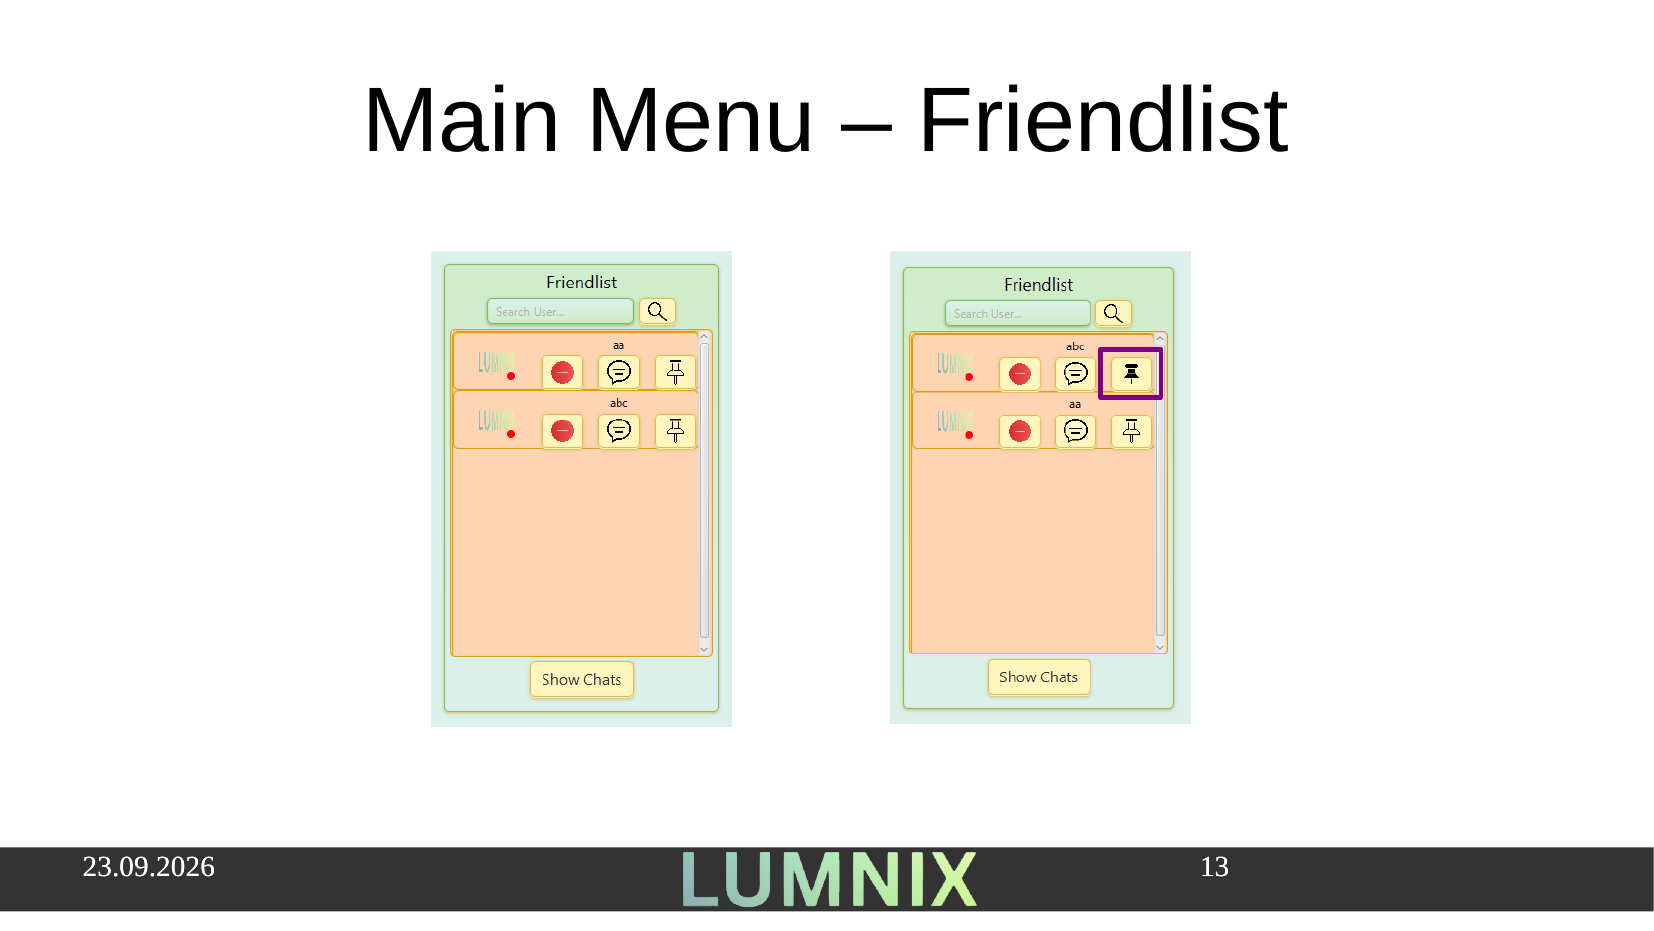

# Main Menu – Friendlist
4
4